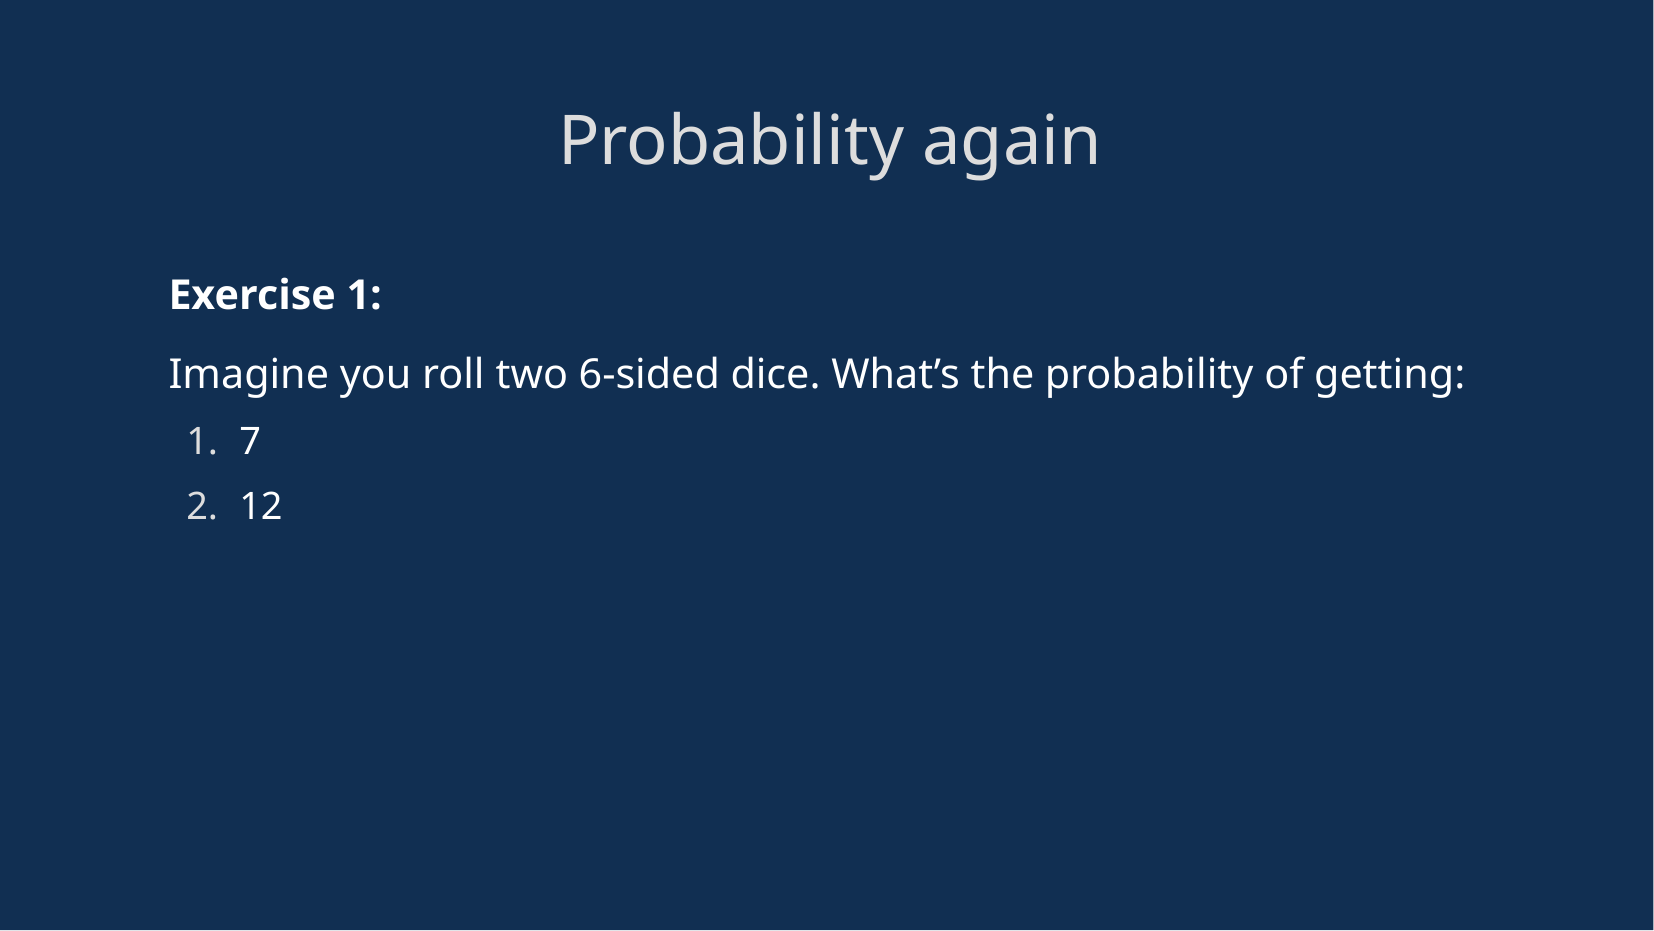

Probability again
# Exercise 1:
Imagine you roll two 6-sided dice. What’s the probability of getting:
7
12